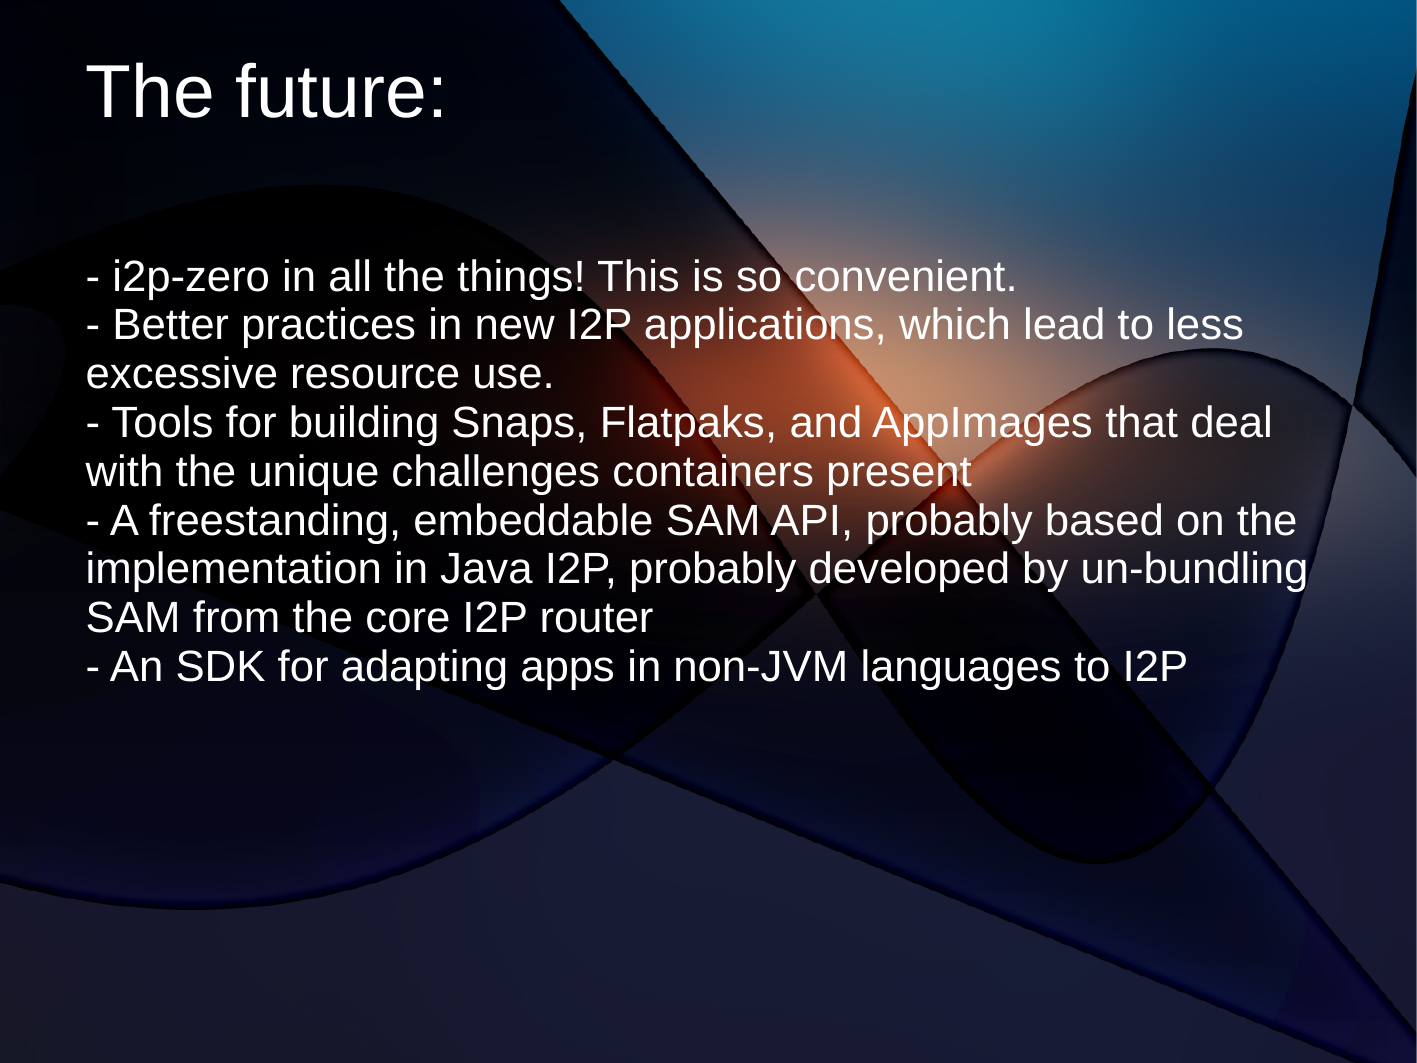

The future:
- i2p-zero in all the things! This is so convenient.
- Better practices in new I2P applications, which lead to less excessive resource use.
- Tools for building Snaps, Flatpaks, and AppImages that deal with the unique challenges containers present
- A freestanding, embeddable SAM API, probably based on the implementation in Java I2P, probably developed by un-bundling SAM from the core I2P router
- An SDK for adapting apps in non-JVM languages to I2P